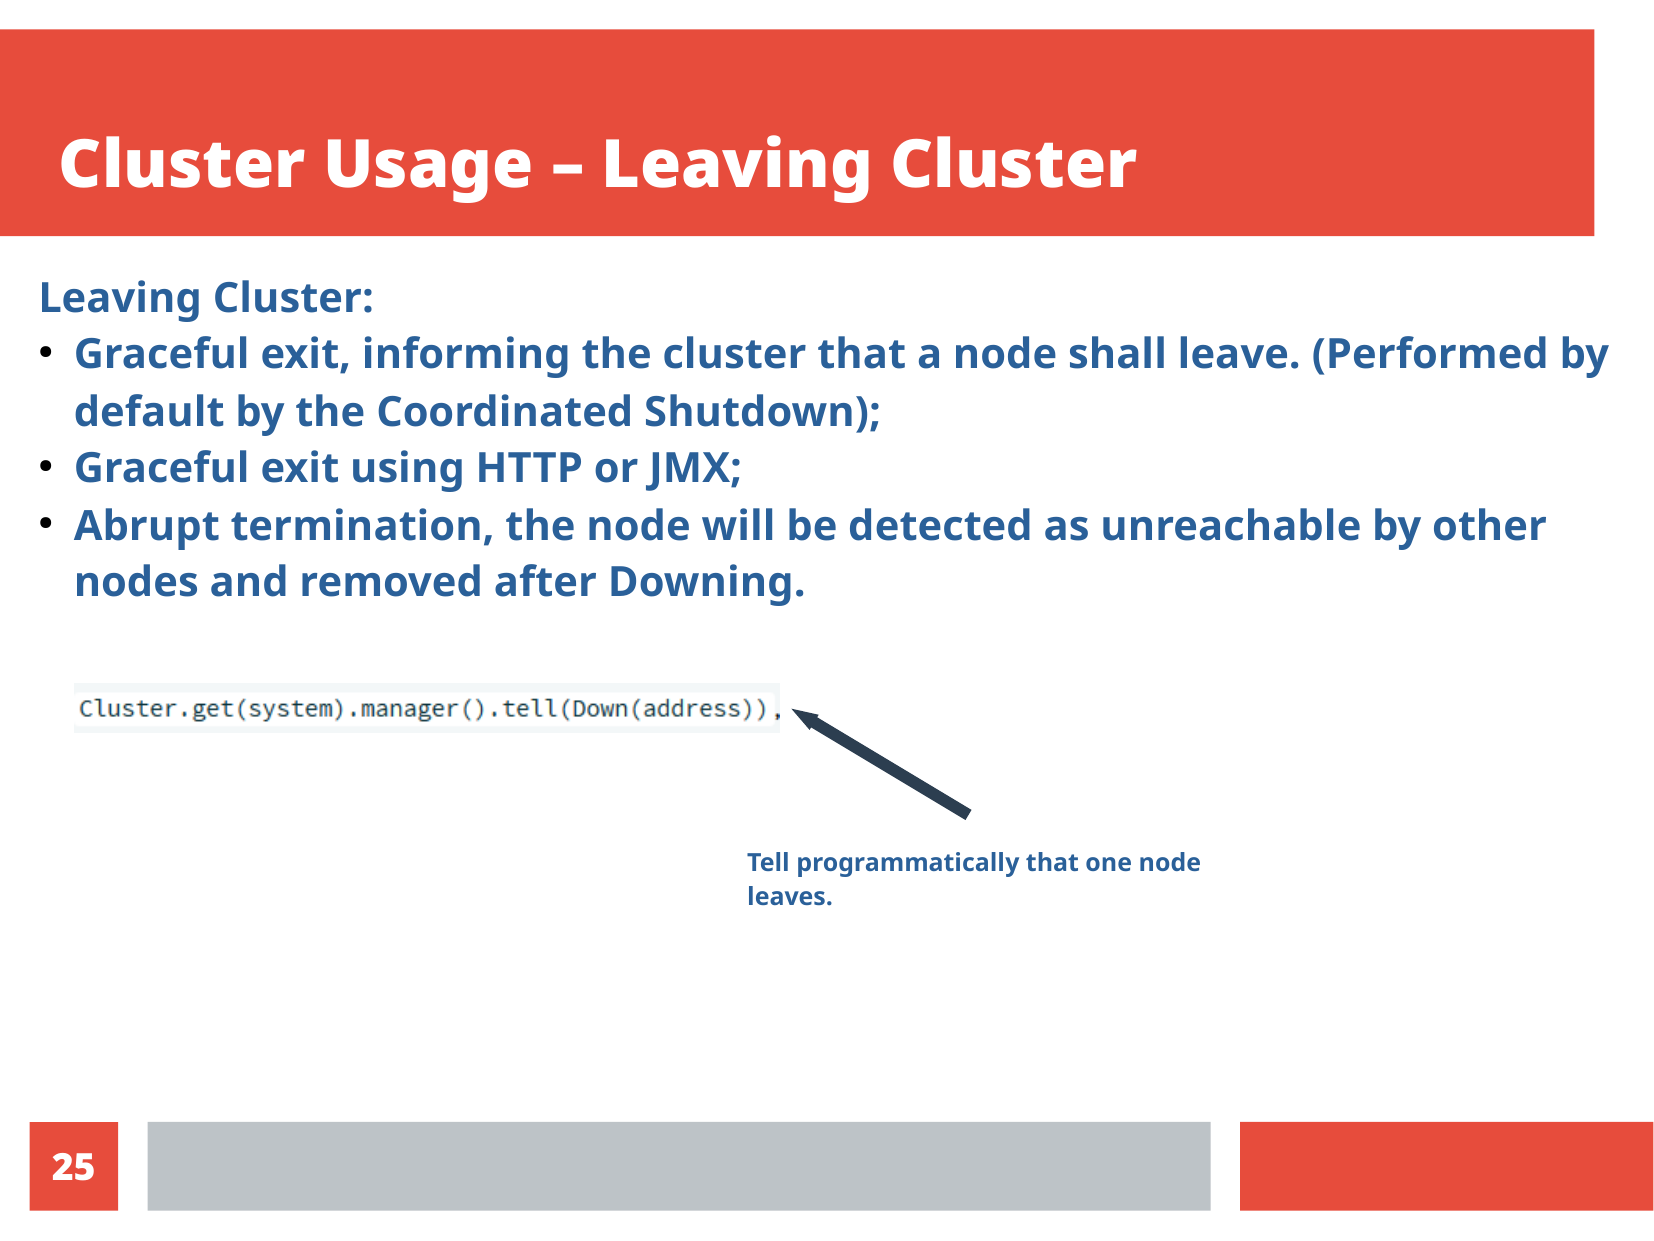

# Cluster Usage – Leaving Cluster
Leaving Cluster:
Graceful exit, informing the cluster that a node shall leave. (Performed by default by the Coordinated Shutdown);
Graceful exit using HTTP or JMX;
Abrupt termination, the node will be detected as unreachable by other nodes and removed after Downing.
Tell programmatically that one node leaves.
25